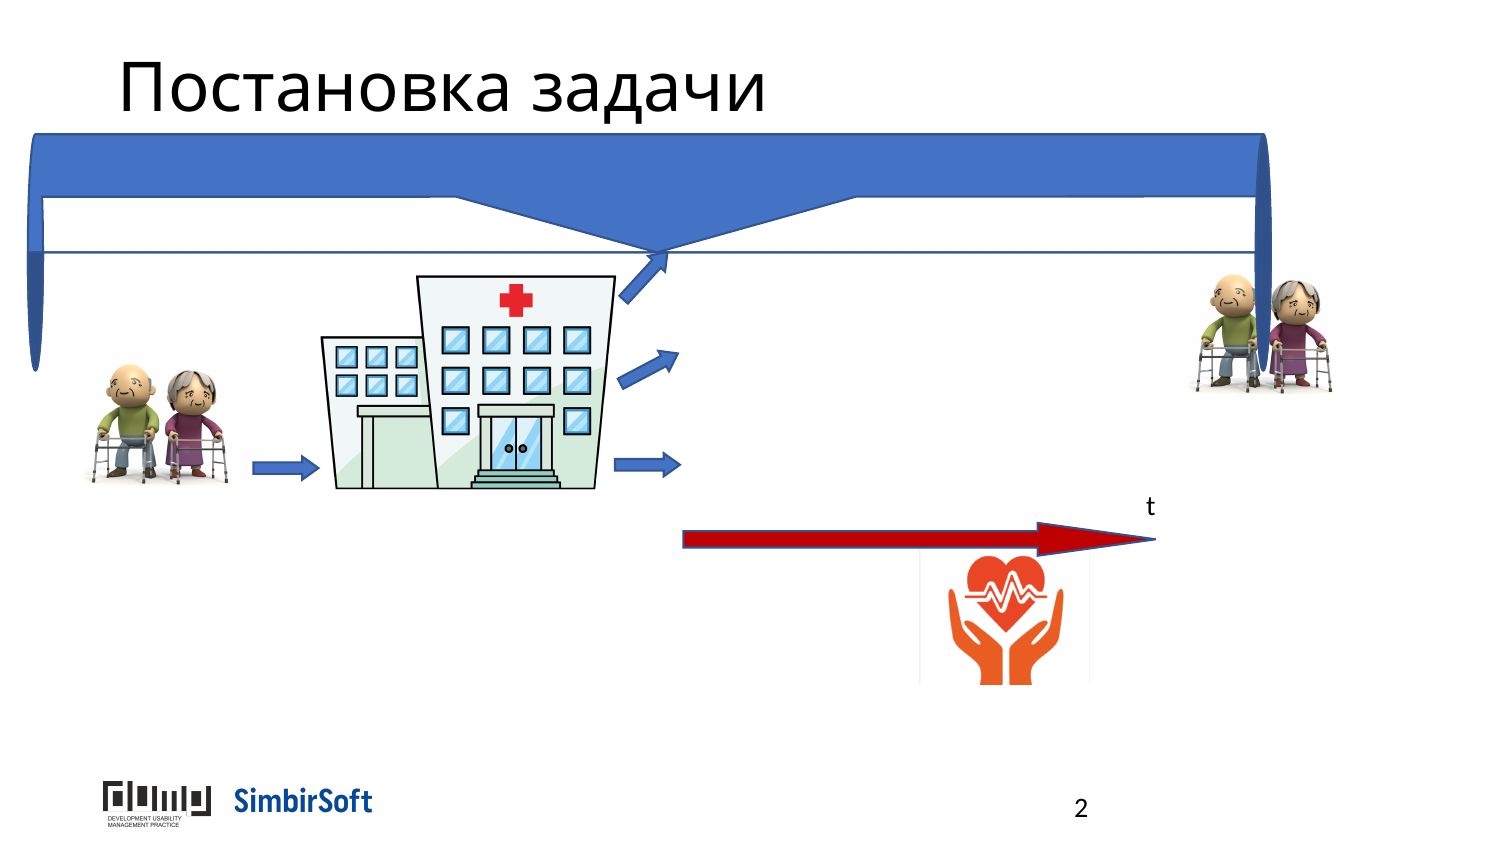

# Постановка задачи
Group 1		$$
Group 2		$$$
Group 3		$$$$$
t